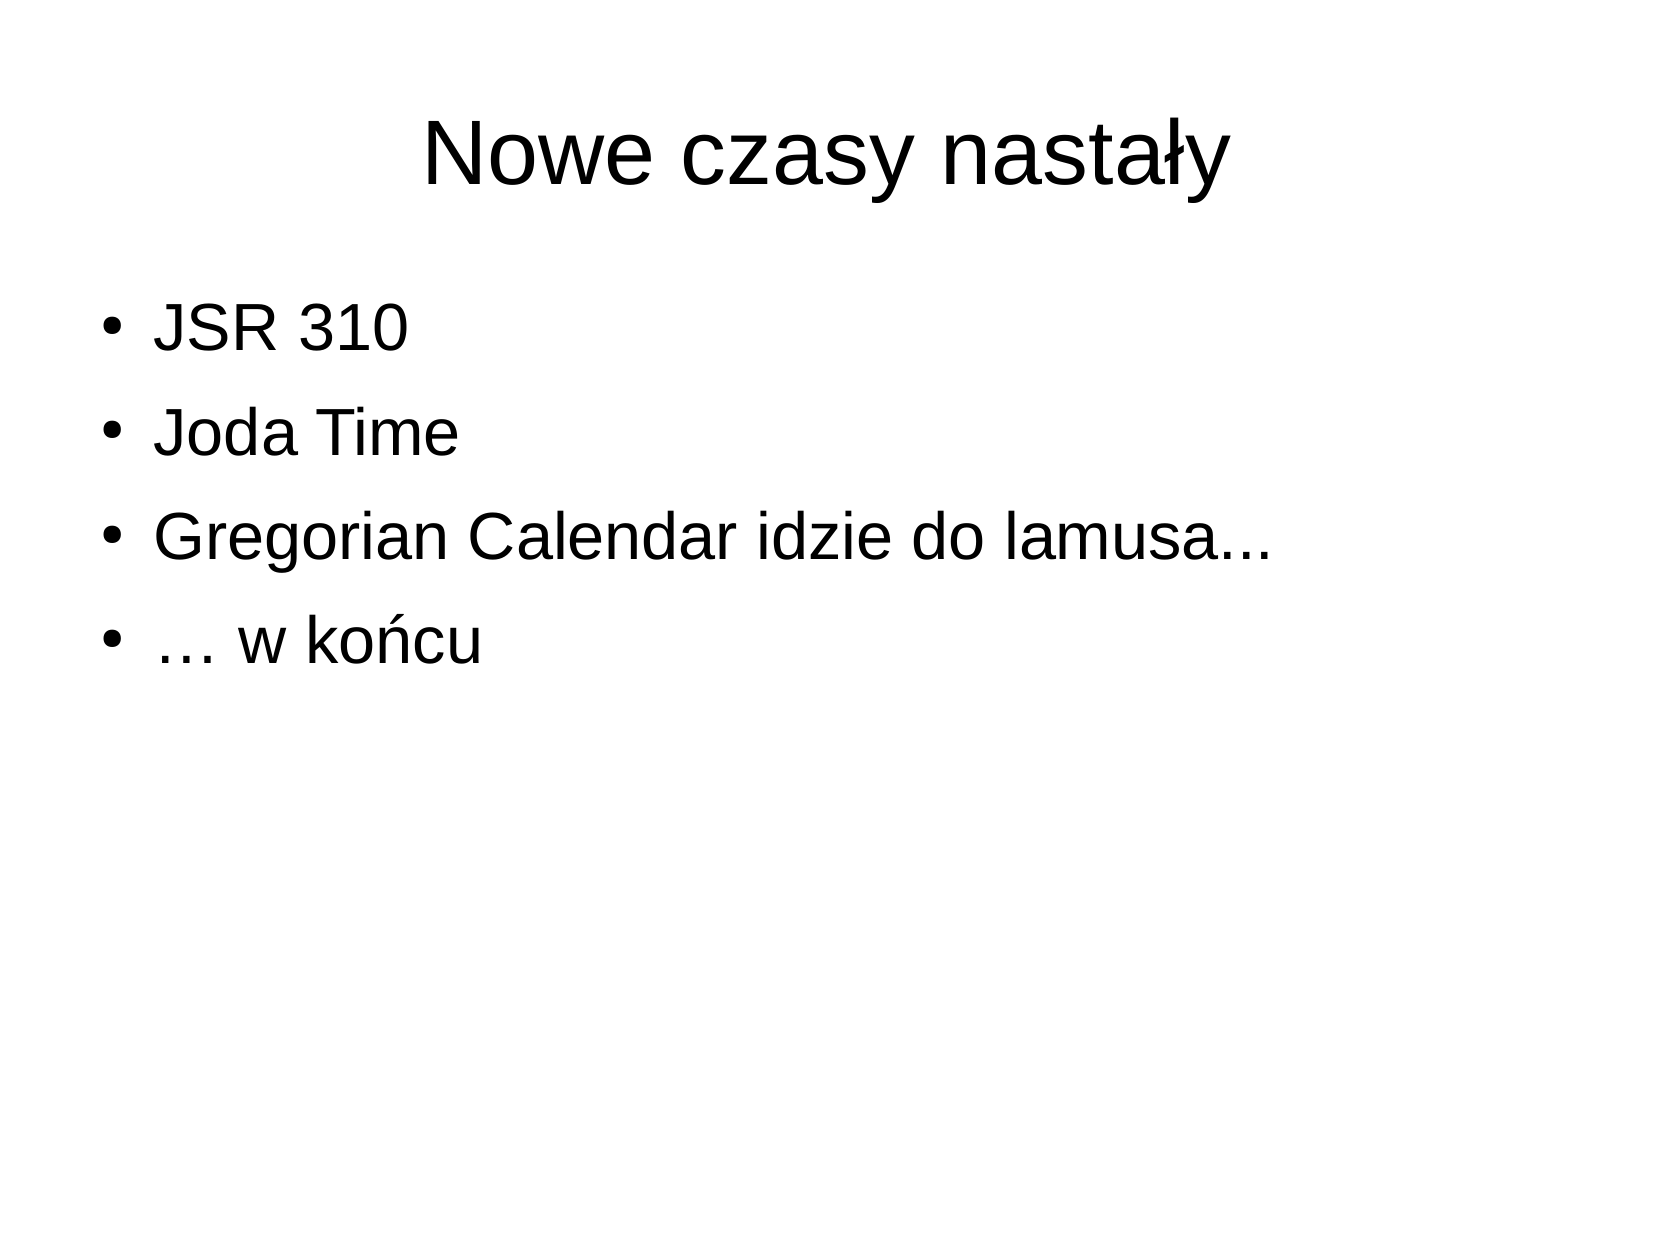

# Nowe czasy nastały
JSR 310
Joda Time
Gregorian Calendar idzie do lamusa...
… w końcu